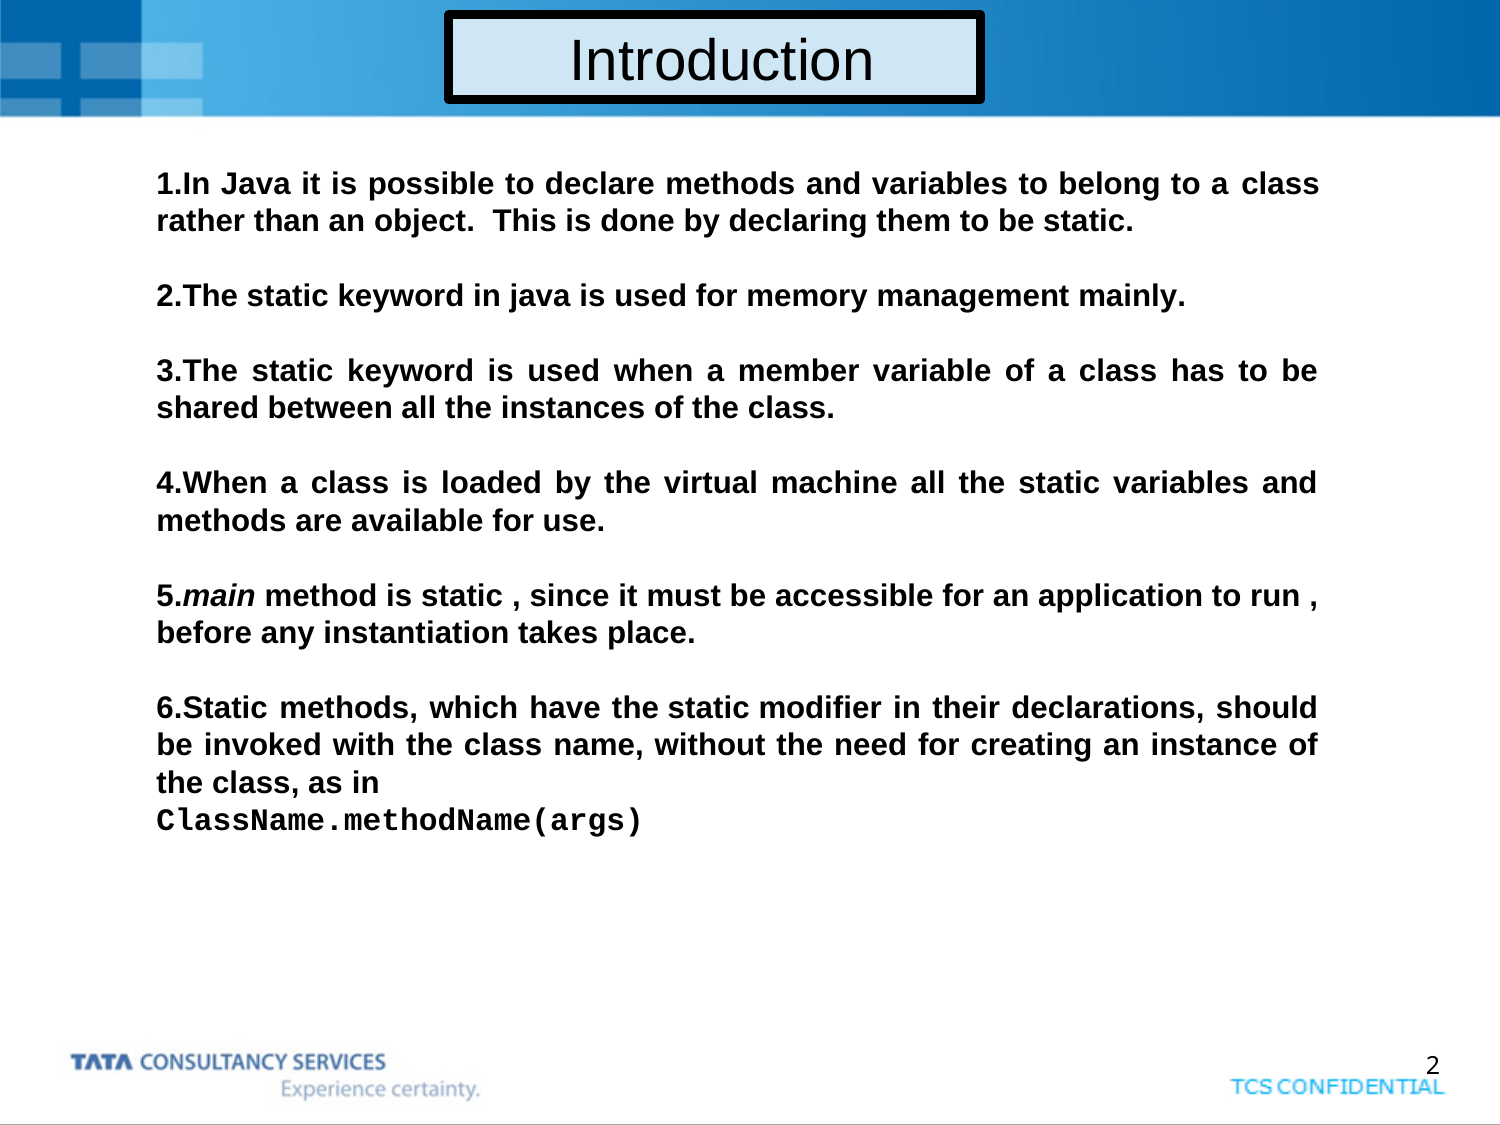

Introduction
1.In Java it is possible to declare methods and variables to belong to a class rather than an object. This is done by declaring them to be static.
2.The static keyword in java is used for memory management mainly.
3.The static keyword is used when a member variable of a class has to be shared between all the instances of the class.
4.When a class is loaded by the virtual machine all the static variables and methods are available for use.
5.main method is static , since it must be accessible for an application to run , before any instantiation takes place.
6.Static methods, which have the static modifier in their declarations, should be invoked with the class name, without the need for creating an instance of the class, as in
ClassName.methodName(args)